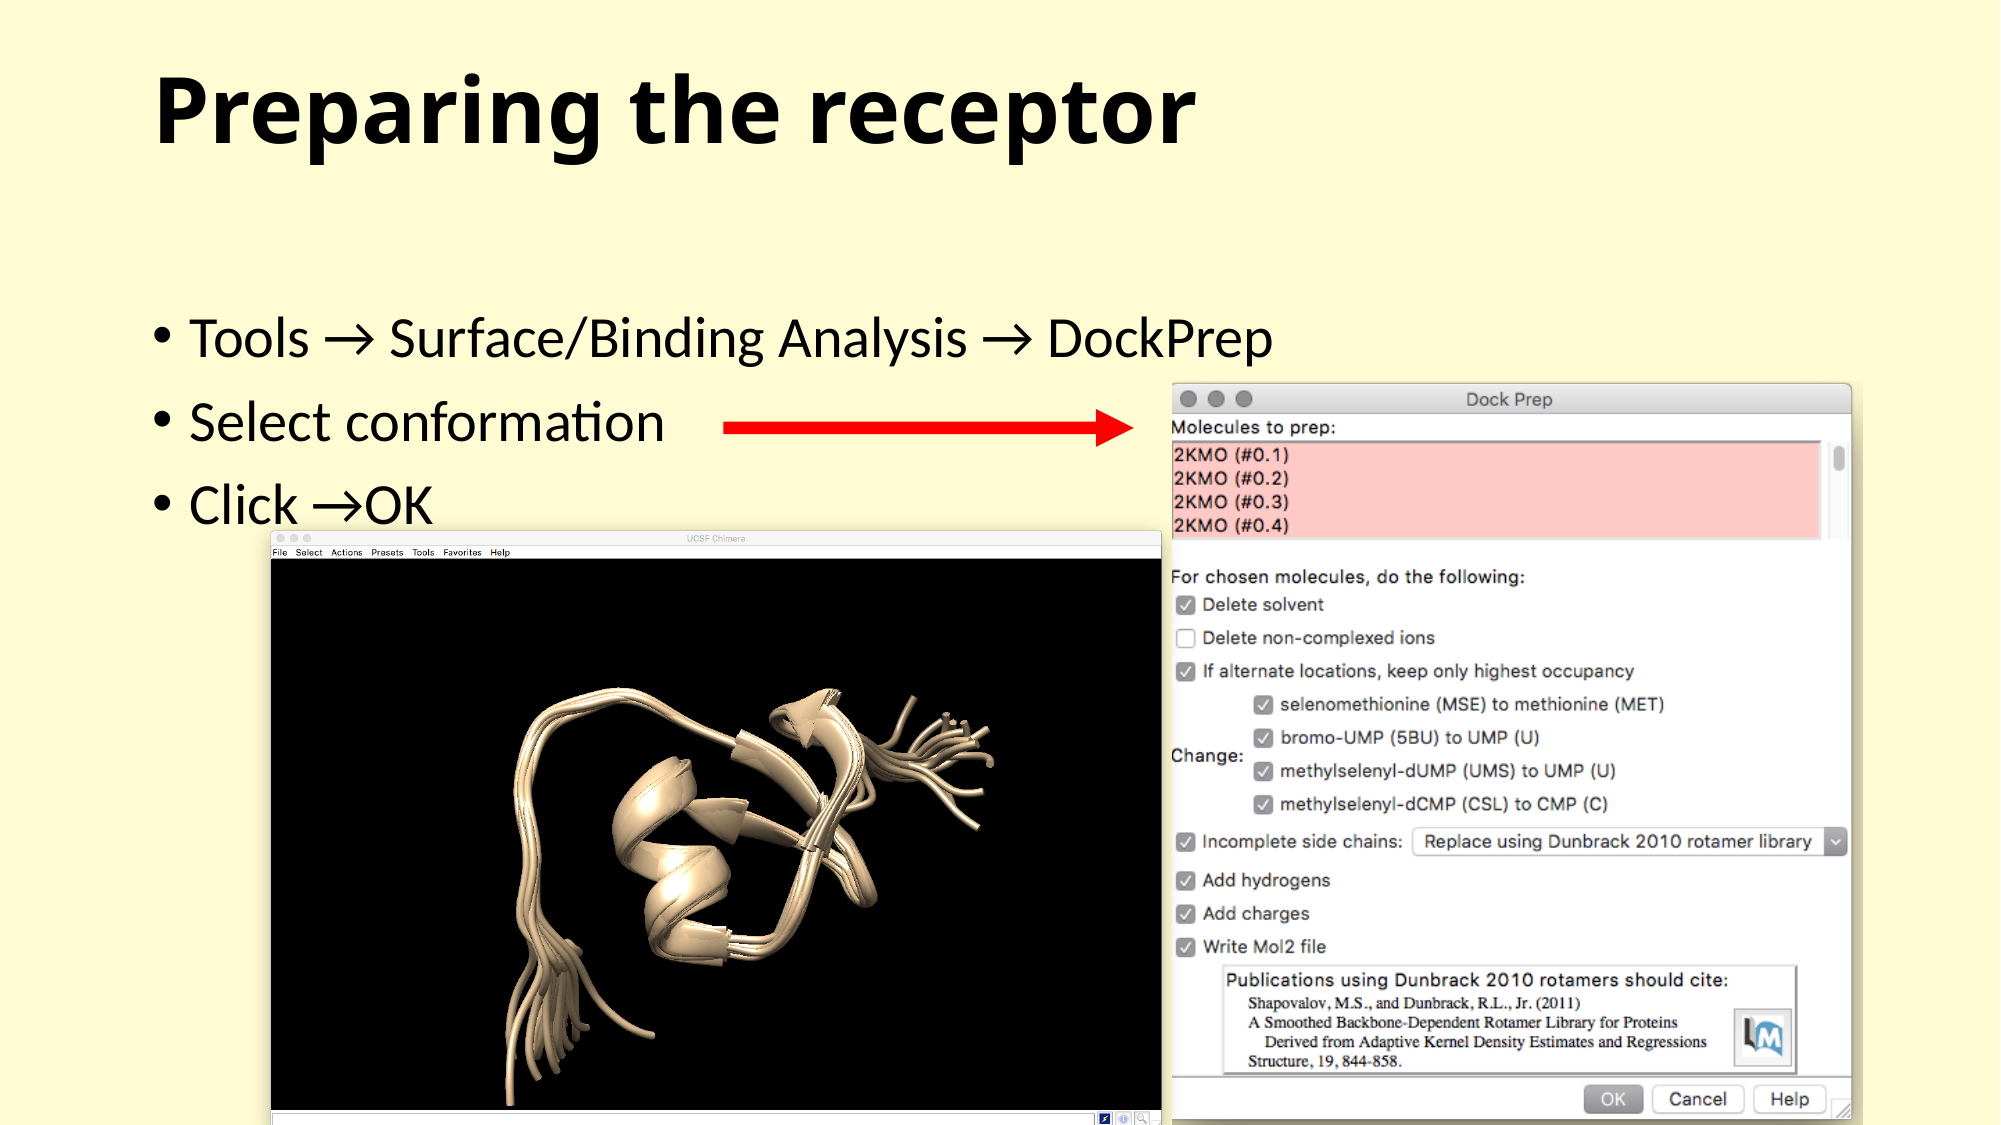

# Preparing the receptor
Tools → Surface/Binding Analysis → DockPrep
Select conformation
Click →OK